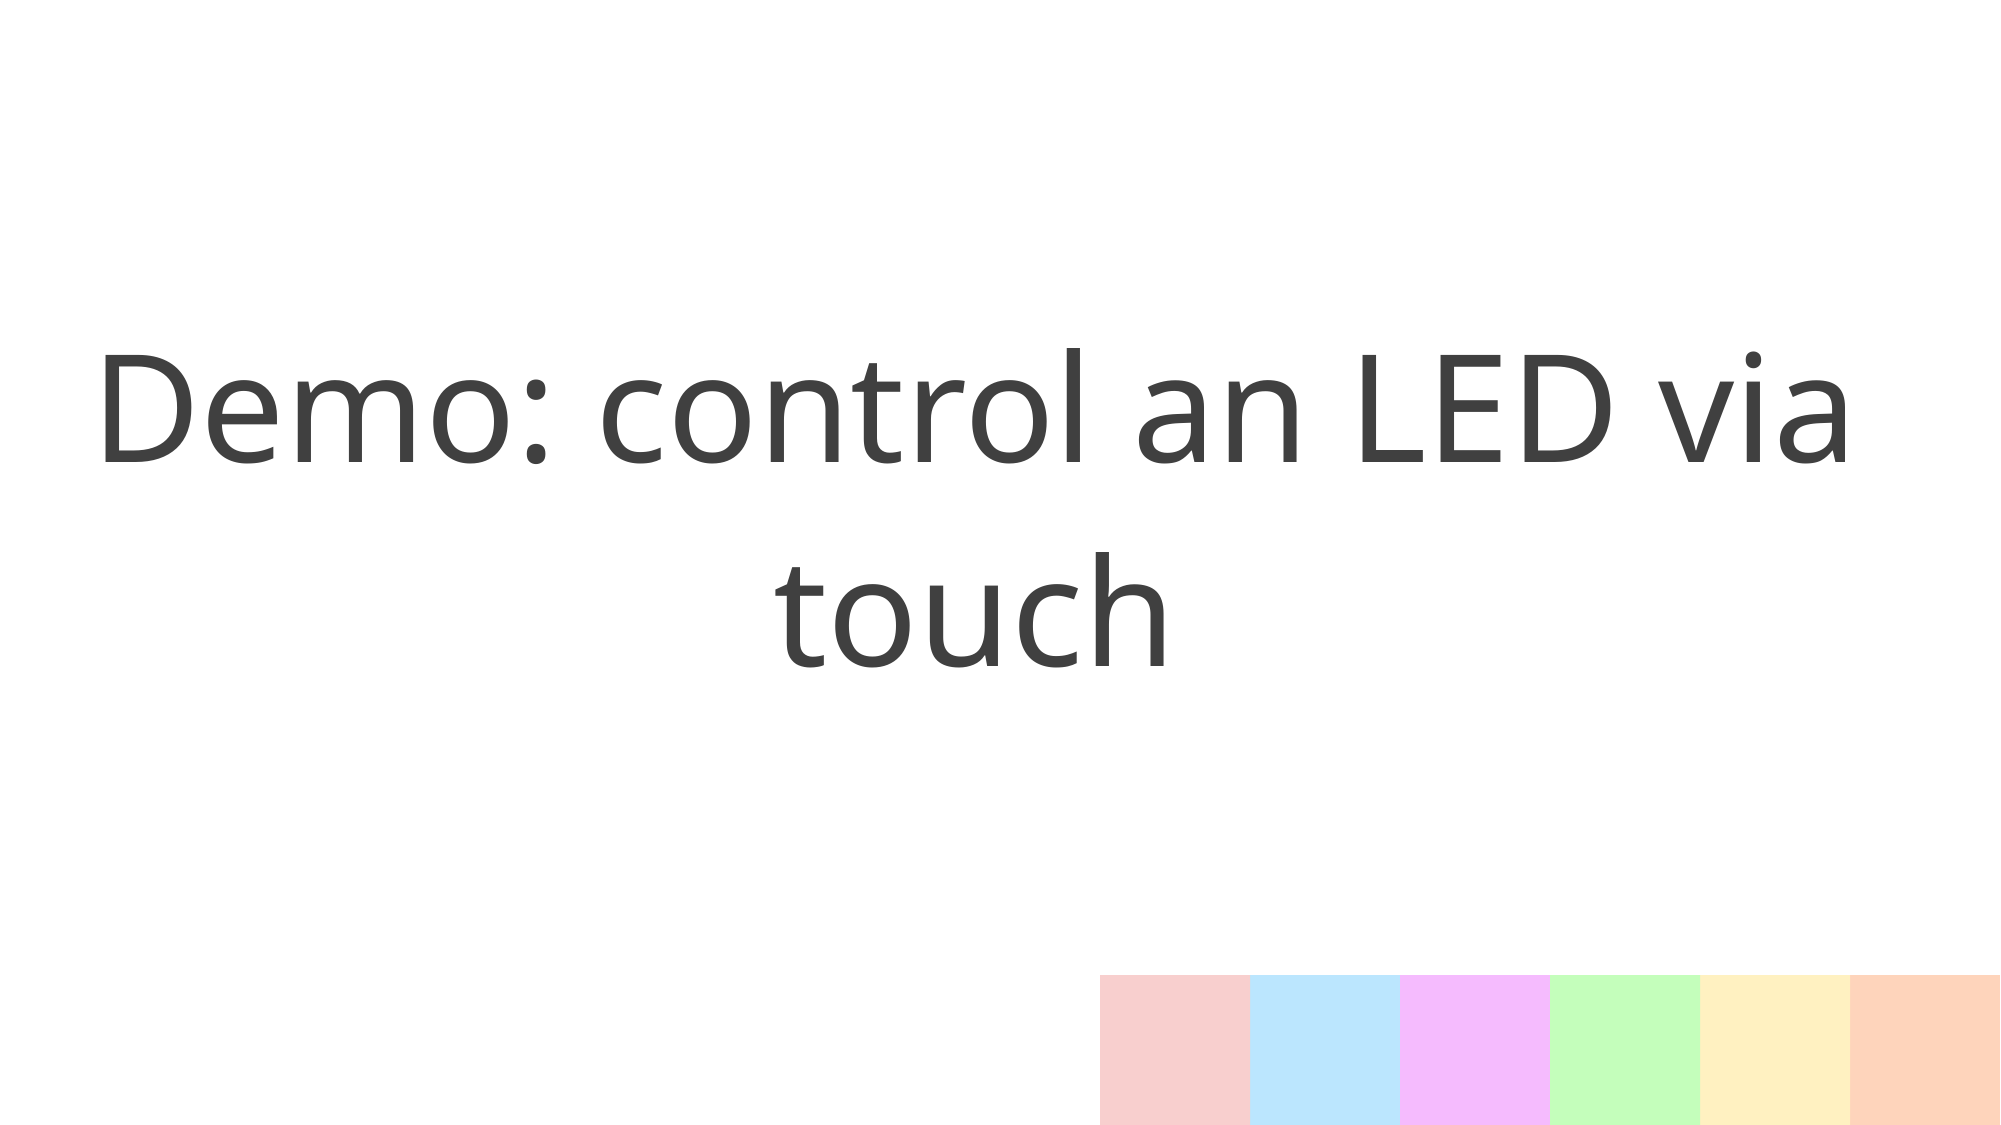

# Demo: control an LED via touch